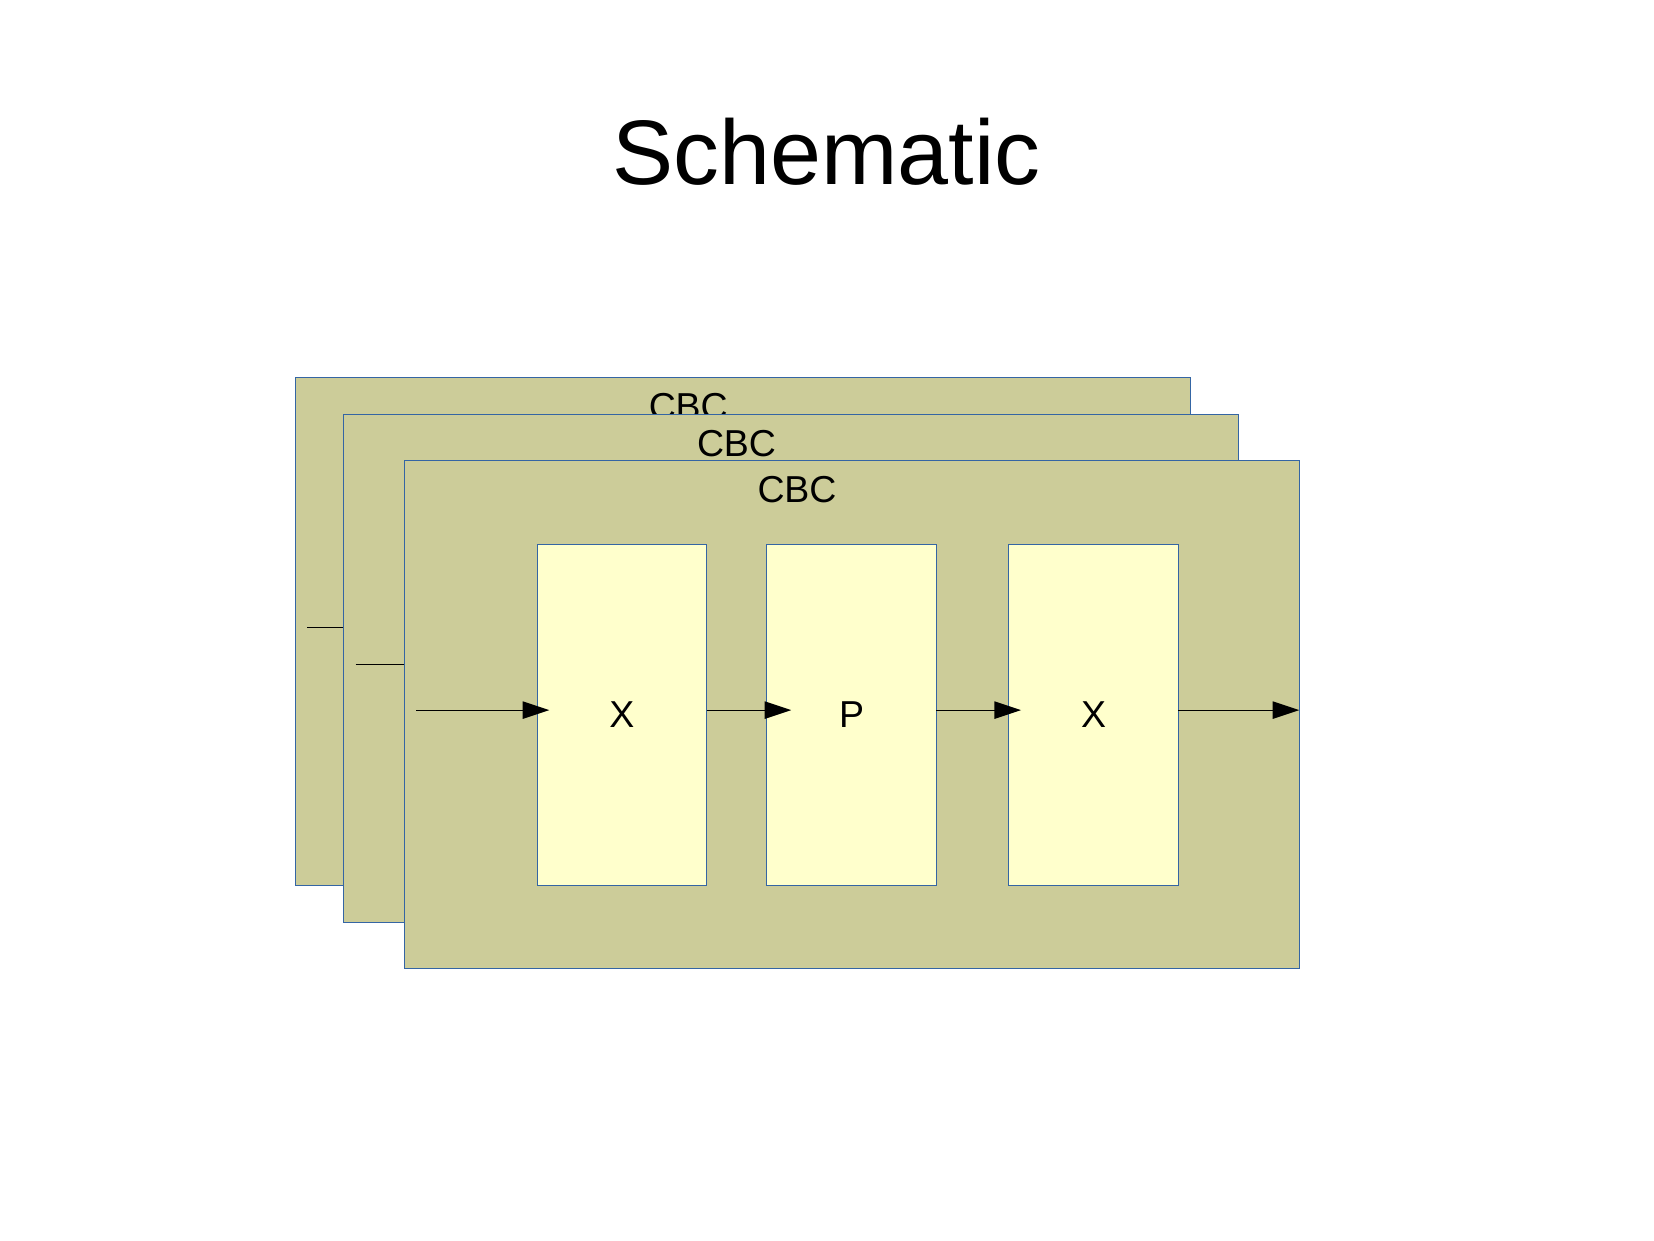

# Schematic
CBC
X
P
X
CBC
CBC
X
P
X
CBC
CBC
X
P
X
X
P
CBC
X
X
P
X
X
P
X